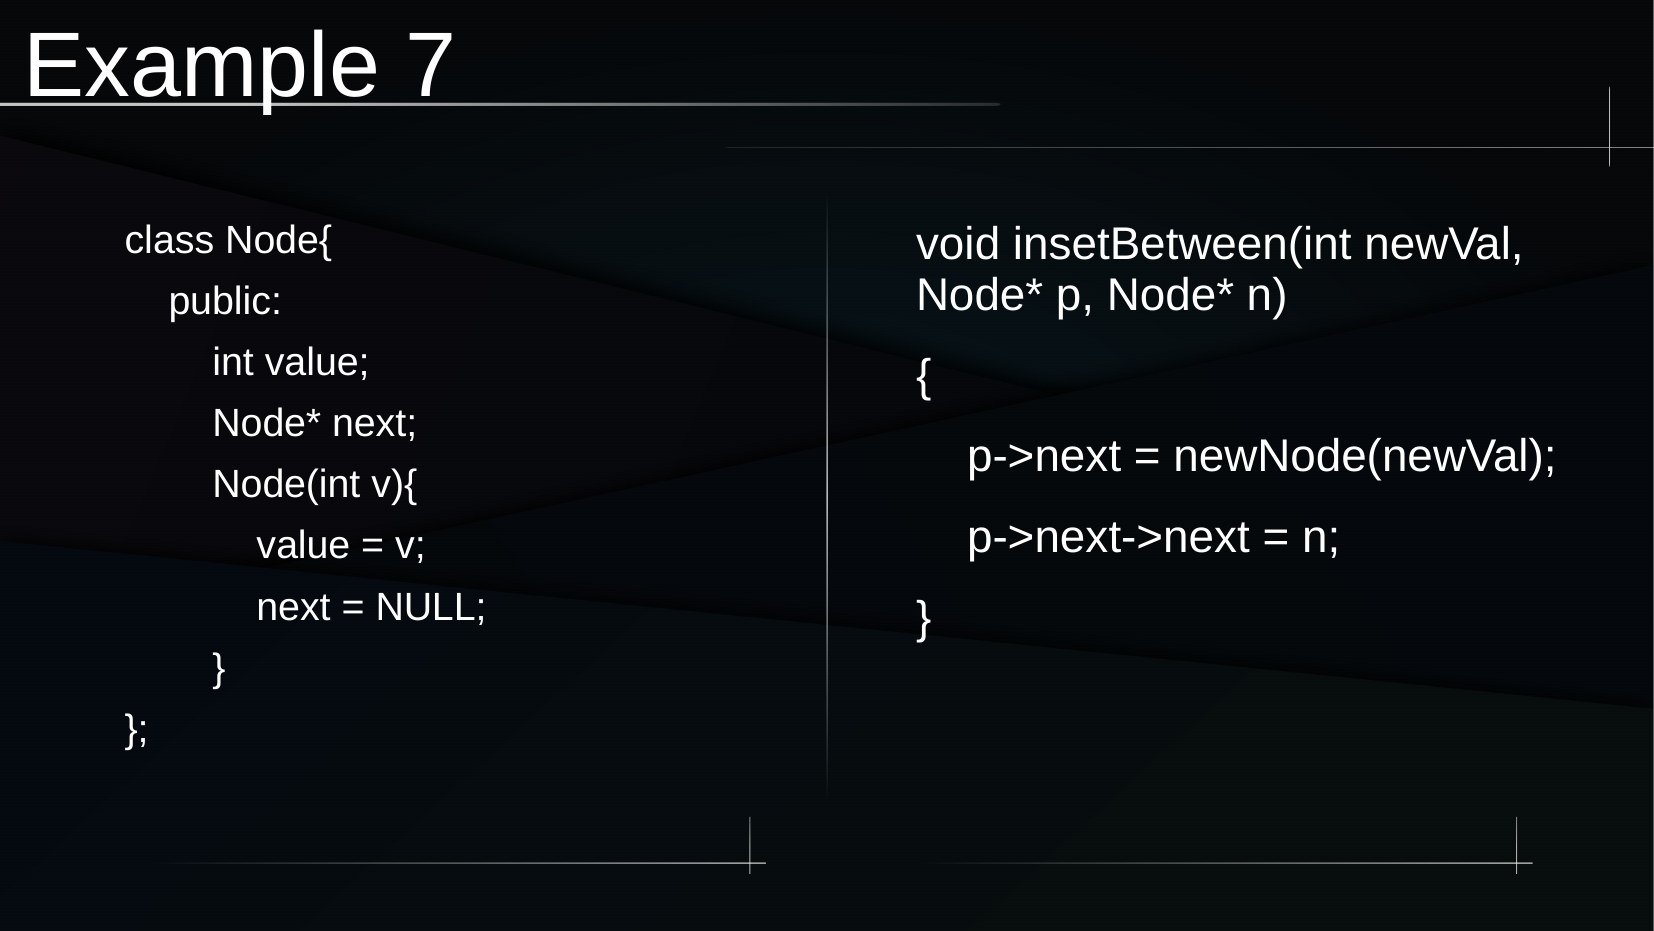

# Example 7
class Node{
 public:
 int value;
 Node* next;
 Node(int v){
 value = v;
 next = NULL;
 }
};
void insetBetween(int newVal, Node* p, Node* n)
{
 p->next = newNode(newVal);
 p->next->next = n;
}